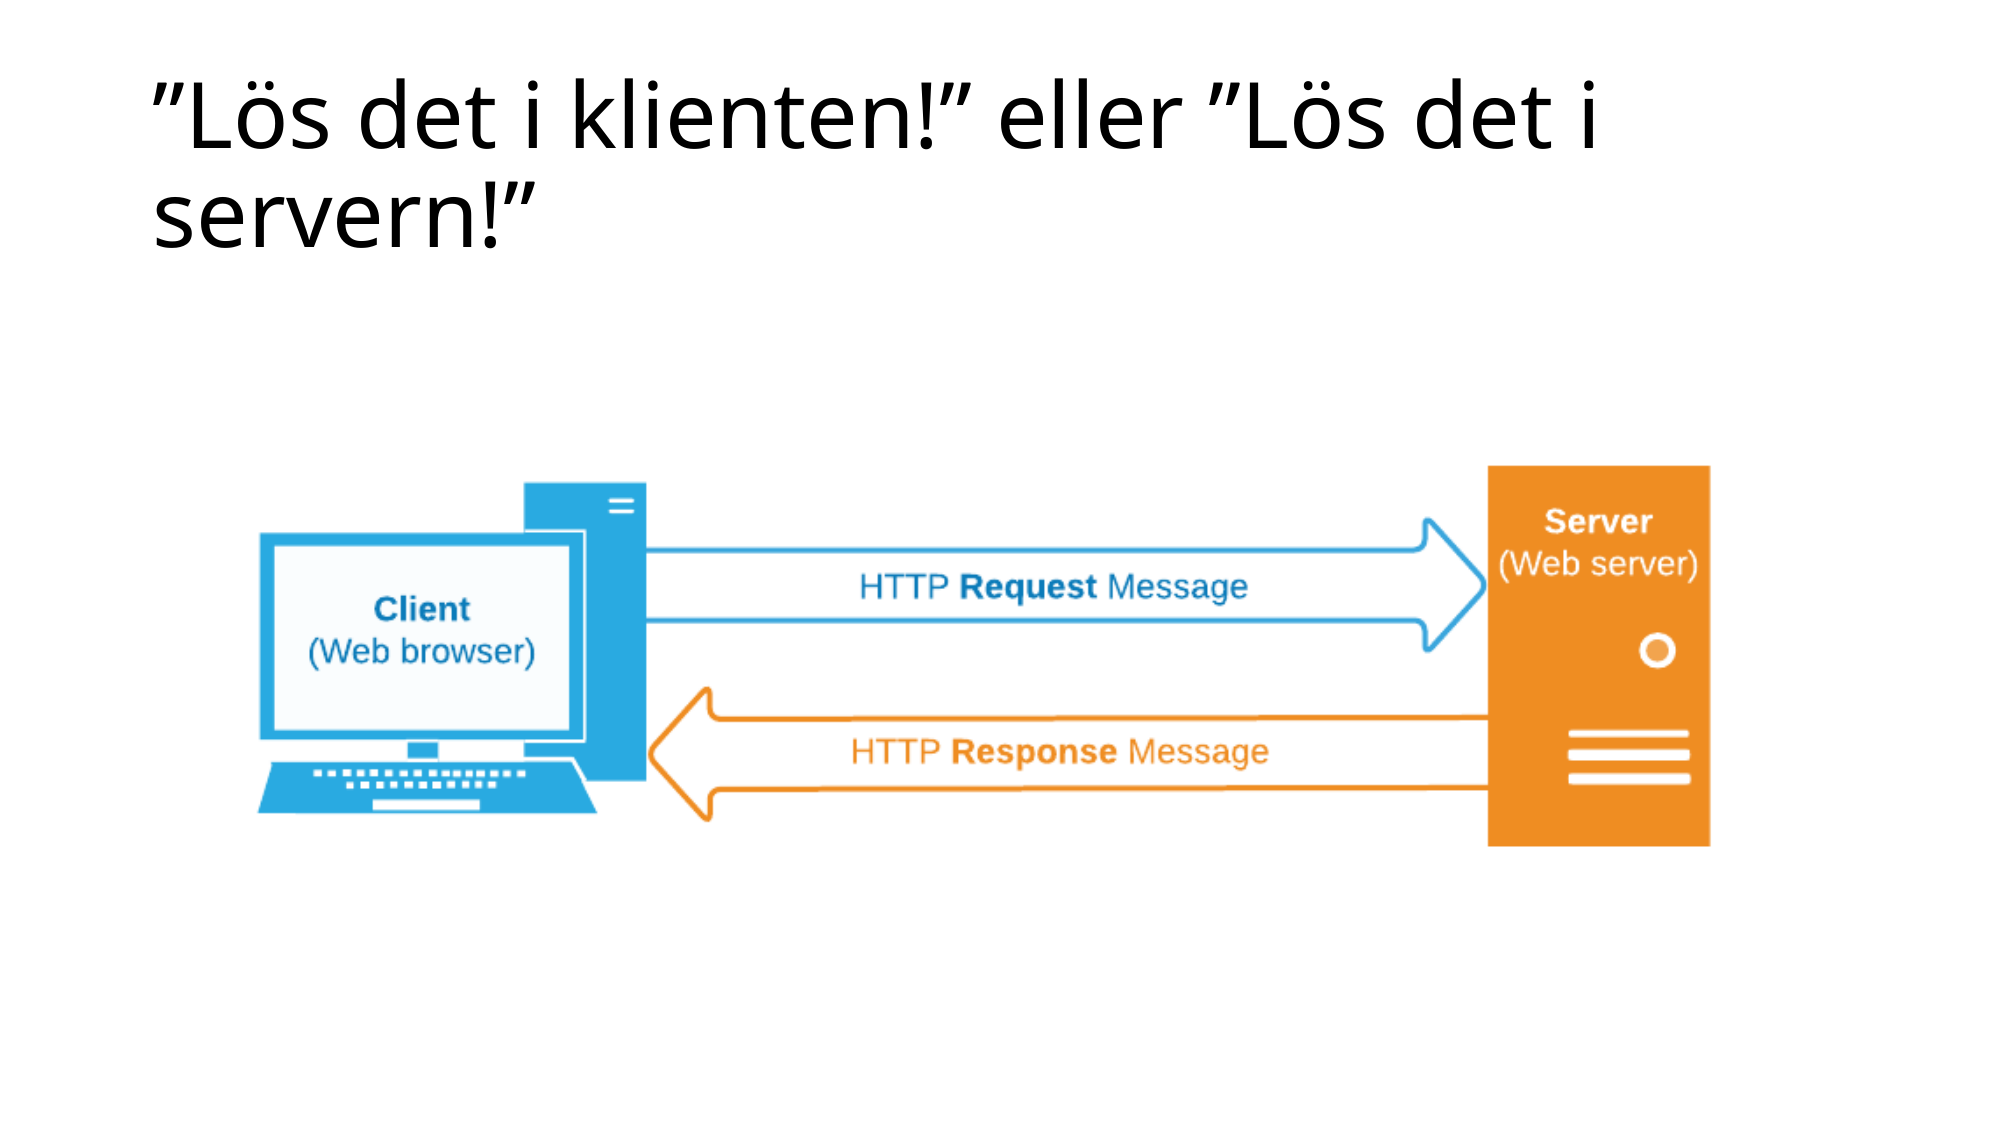

# ”Lös det i klienten!” eller ”Lös det i servern!”